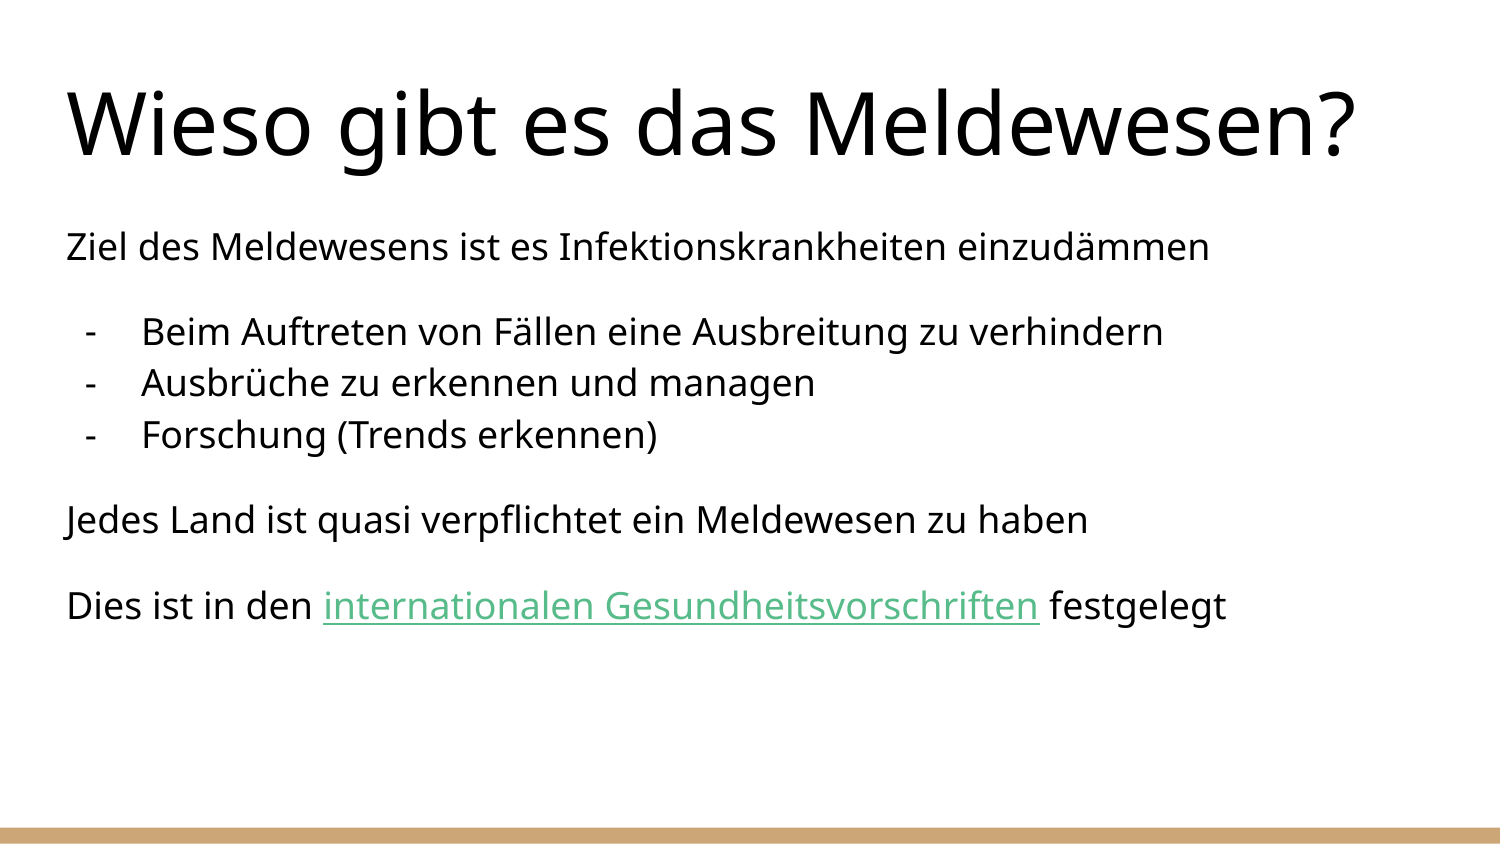

# Wieso gibt es das Meldewesen?
Ziel des Meldewesens ist es Infektionskrankheiten einzudämmen
Beim Auftreten von Fällen eine Ausbreitung zu verhindern
Ausbrüche zu erkennen und managen
Forschung (Trends erkennen)
Jedes Land ist quasi verpflichtet ein Meldewesen zu haben
Dies ist in den internationalen Gesundheitsvorschriften festgelegt